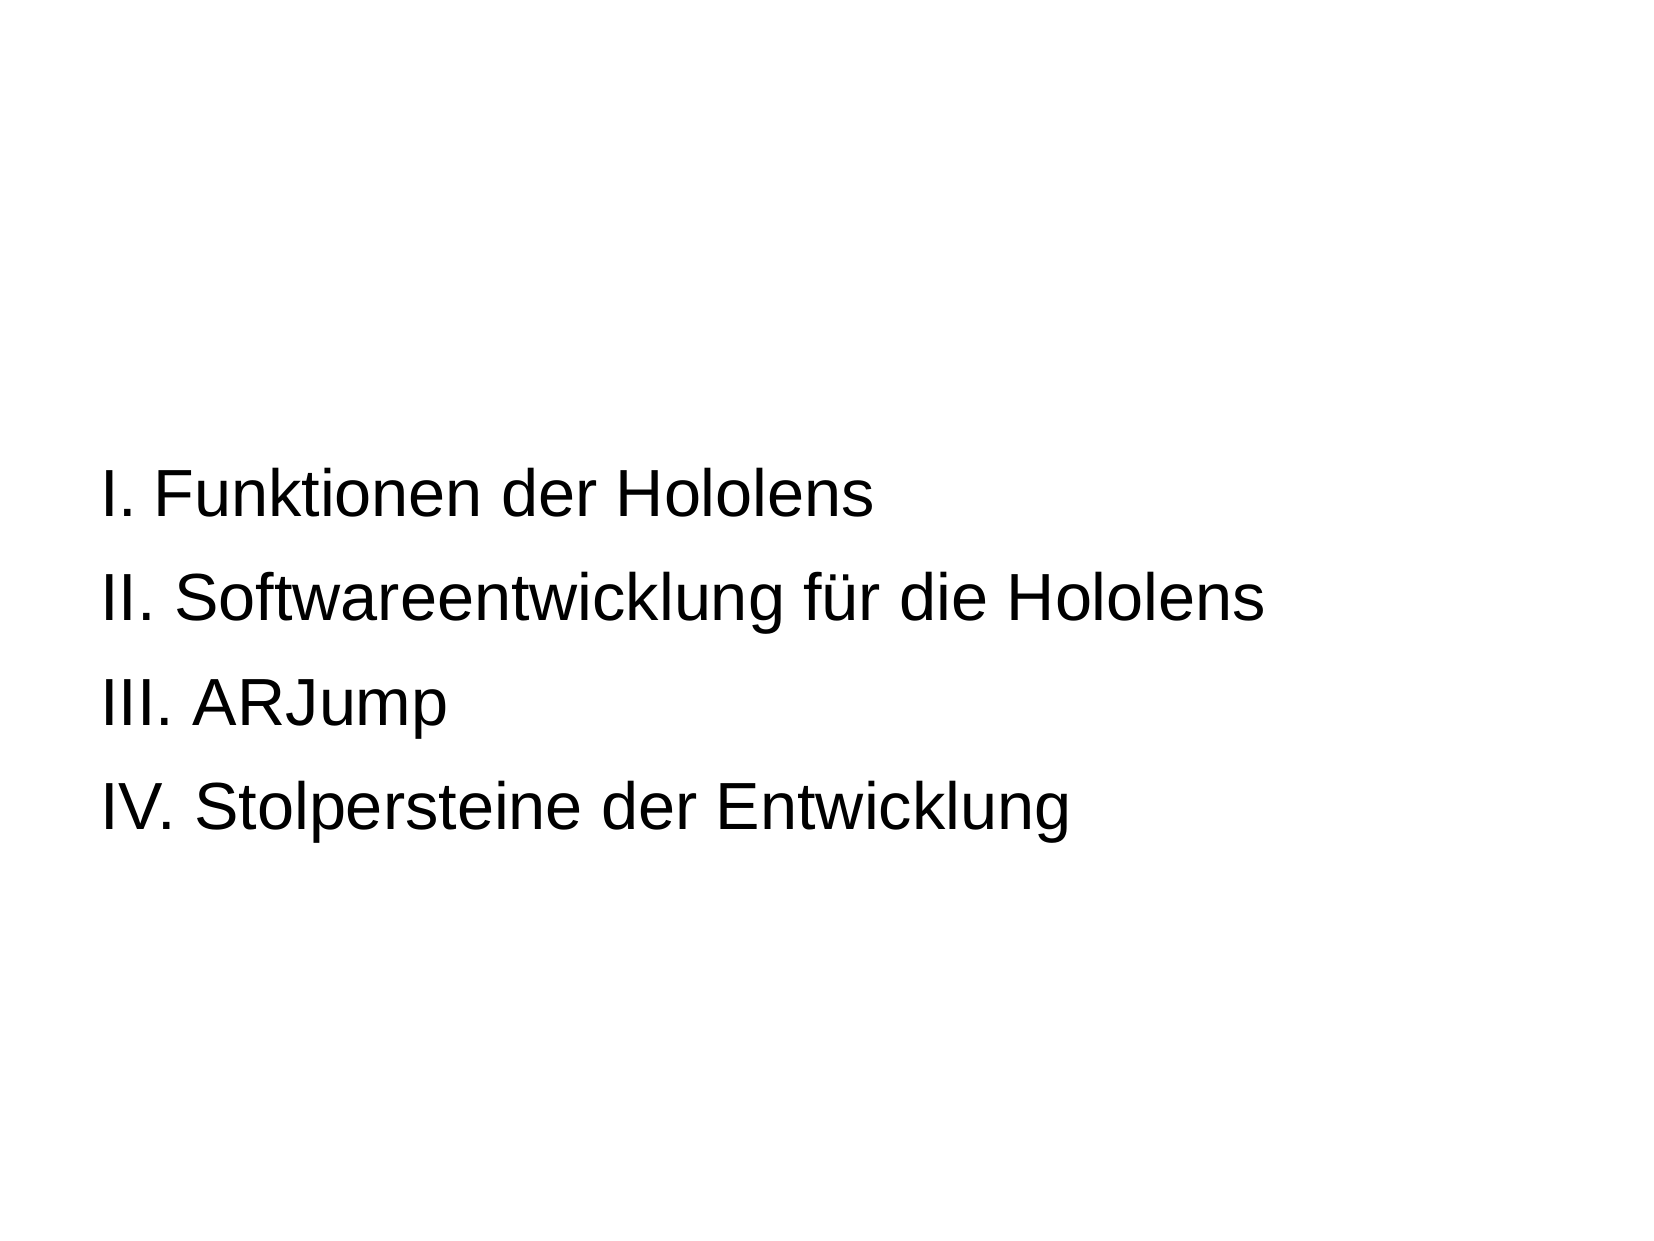

#
Funktionen der Hololens
 Softwareentwicklung für die Hololens
 ARJump
 Stolpersteine der Entwicklung